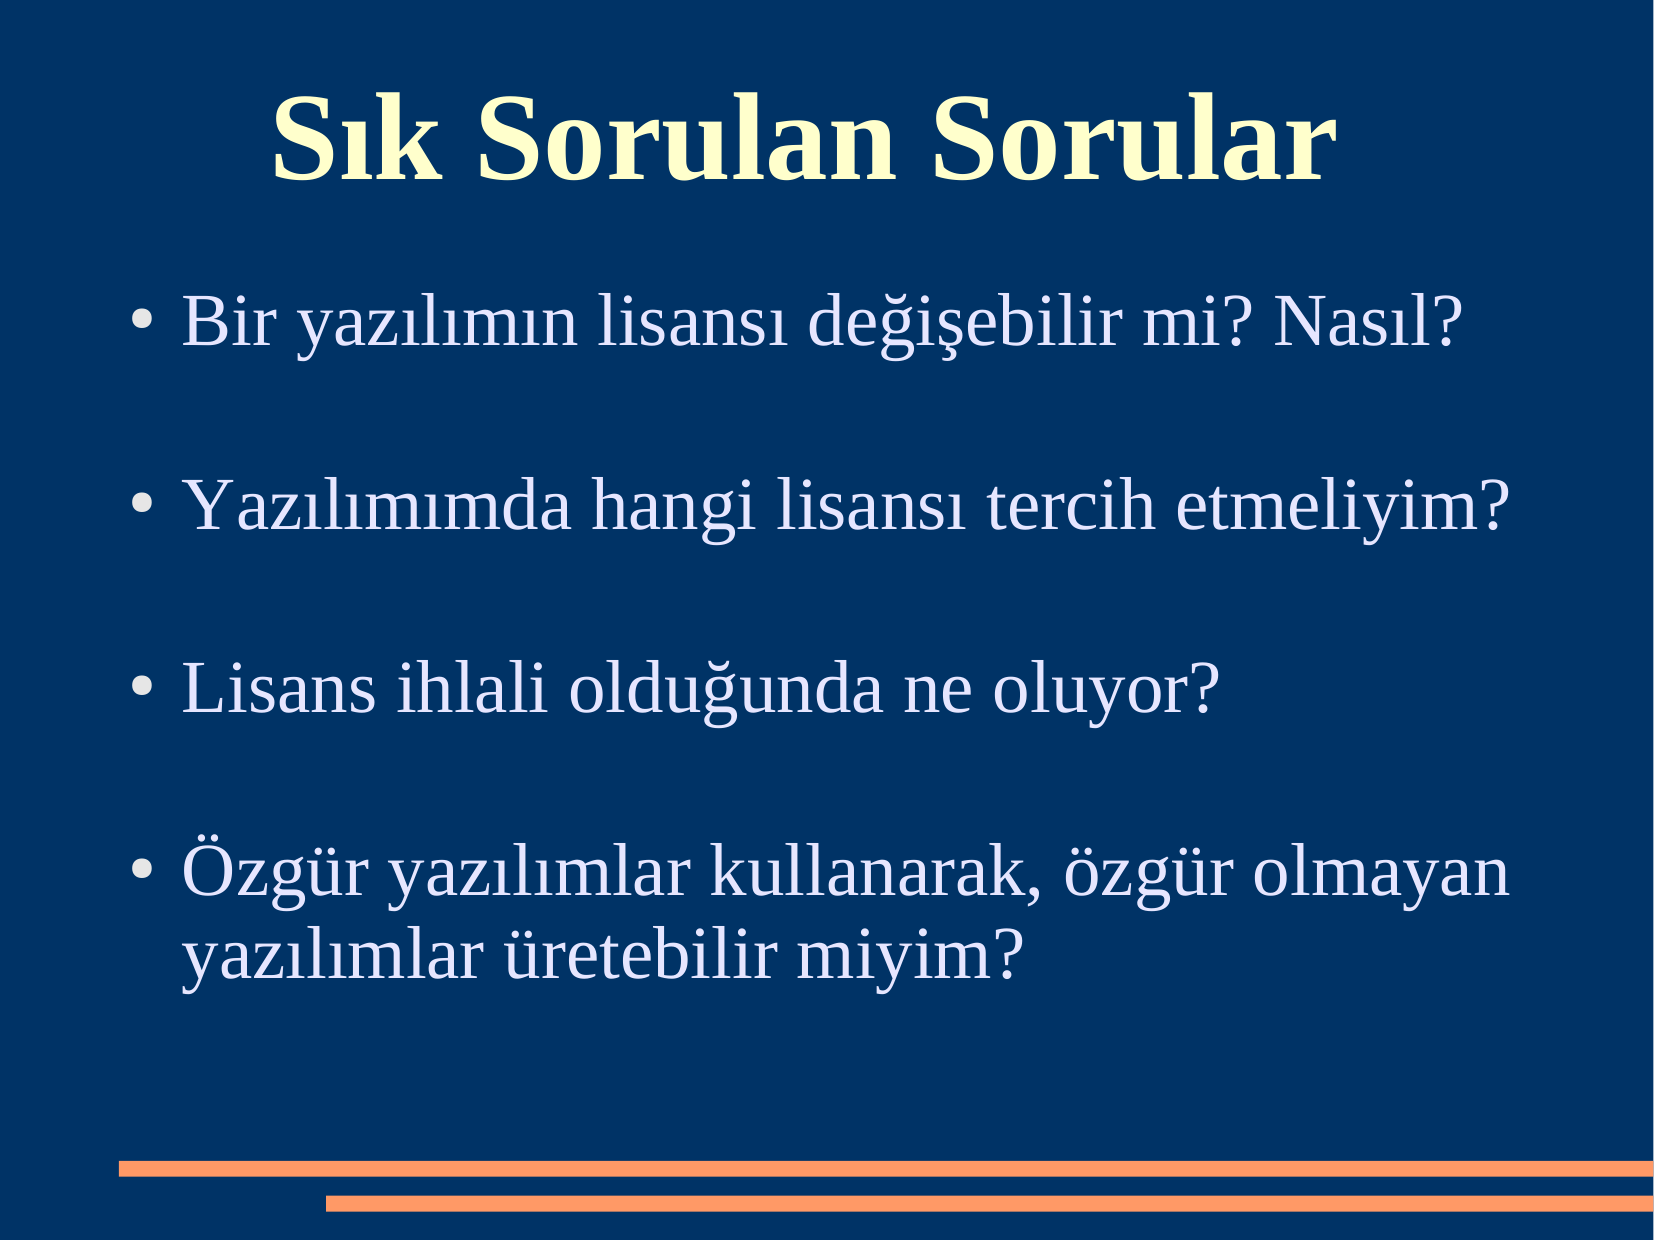

# Sık Sorulan Sorular
Bir yazılımın lisansı değişebilir mi? Nasıl?
Yazılımımda hangi lisansı tercih etmeliyim?
Lisans ihlali olduğunda ne oluyor?
Özgür yazılımlar kullanarak, özgür olmayan yazılımlar üretebilir miyim?